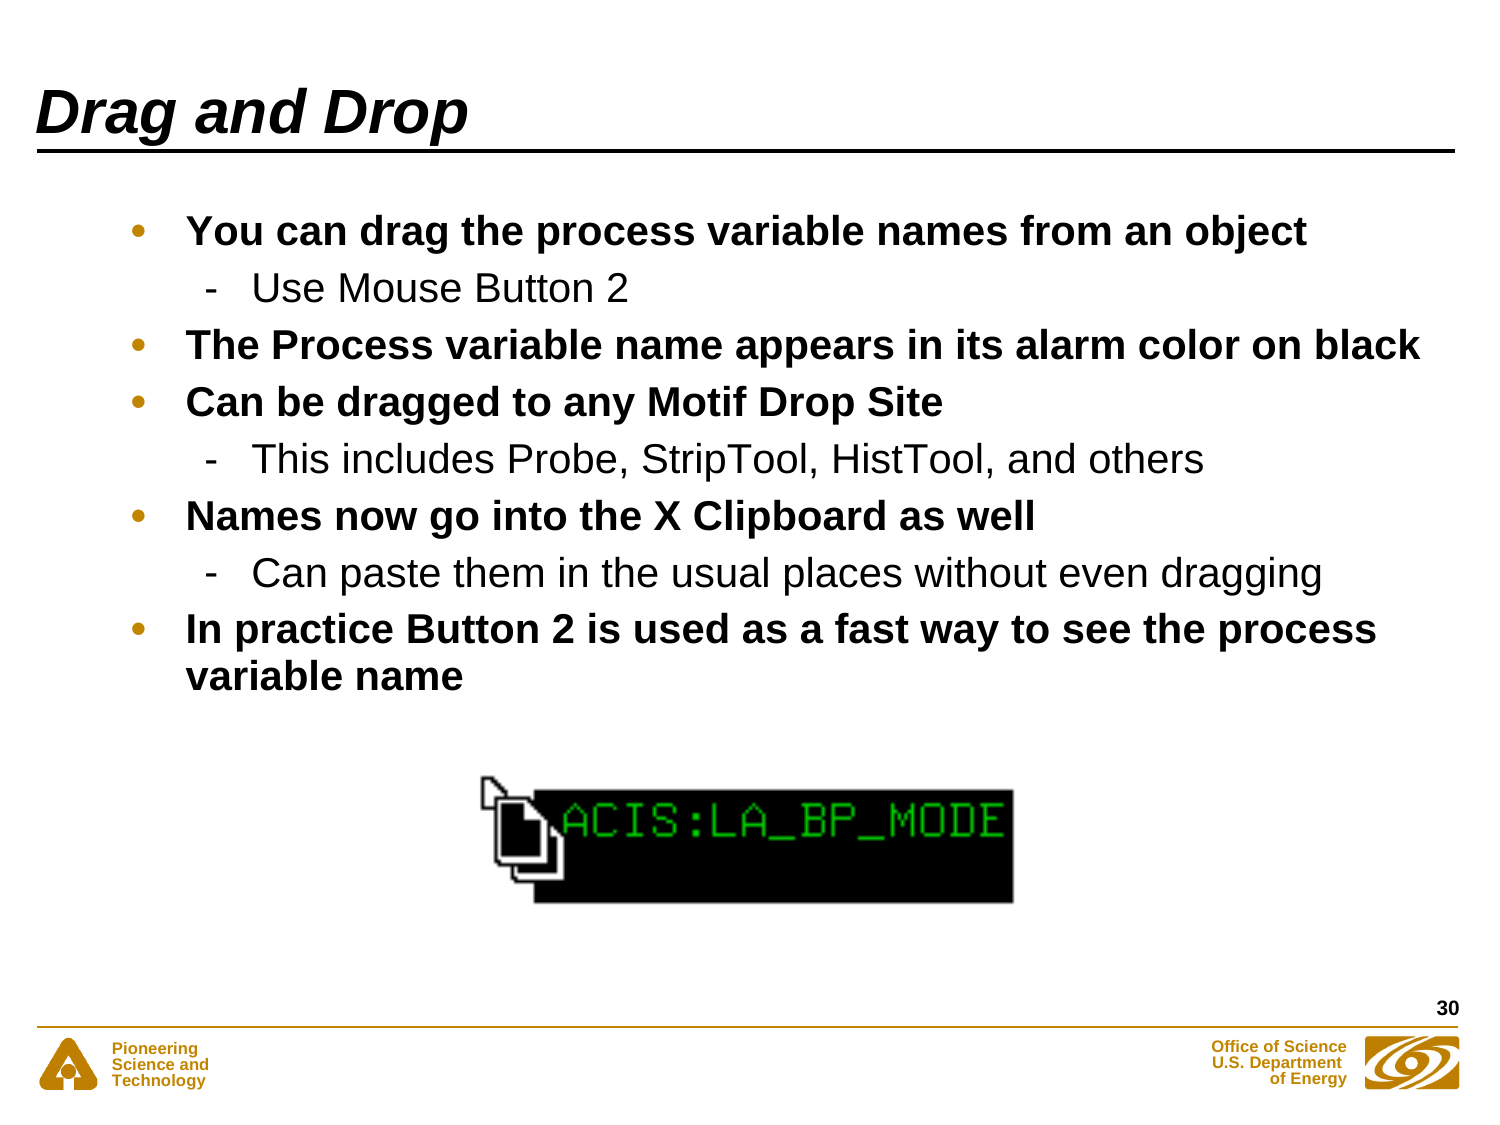

# Drag and Drop
You can drag the process variable names from an object
Use Mouse Button 2
The Process variable name appears in its alarm color on black
Can be dragged to any Motif Drop Site
This includes Probe, StripTool, HistTool, and others
Names now go into the X Clipboard as well
Can paste them in the usual places without even dragging
In practice Button 2 is used as a fast way to see the process variable name
30